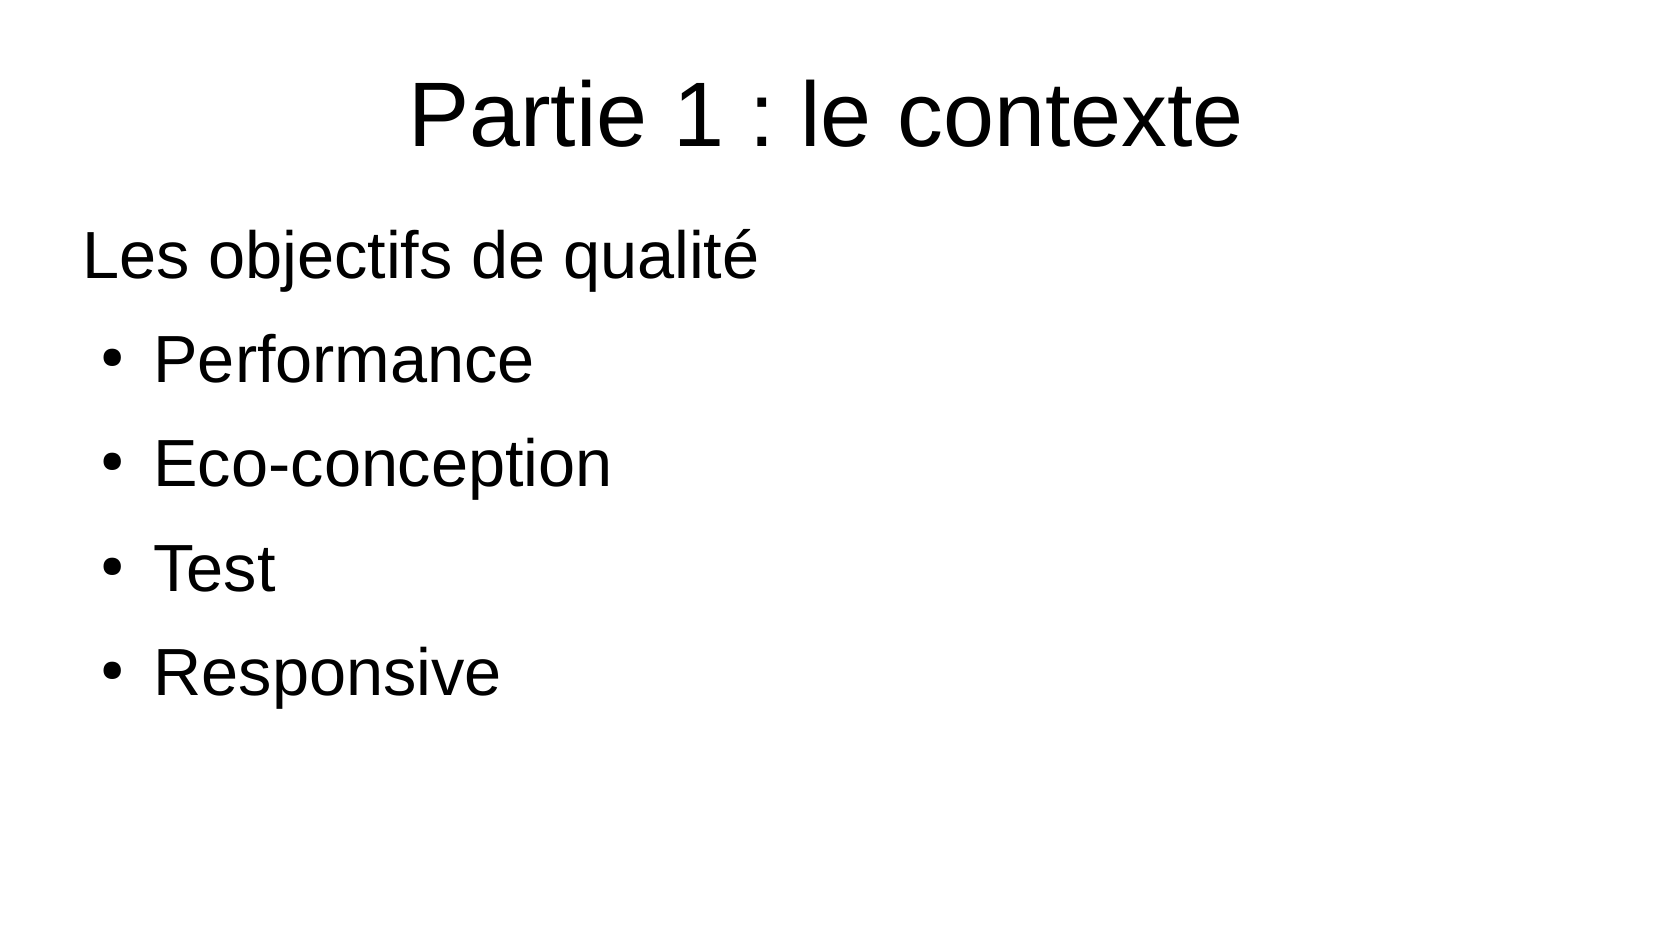

# Partie 1 : le contexte
Les objectifs de qualité
Performance
Eco-conception
Test
Responsive